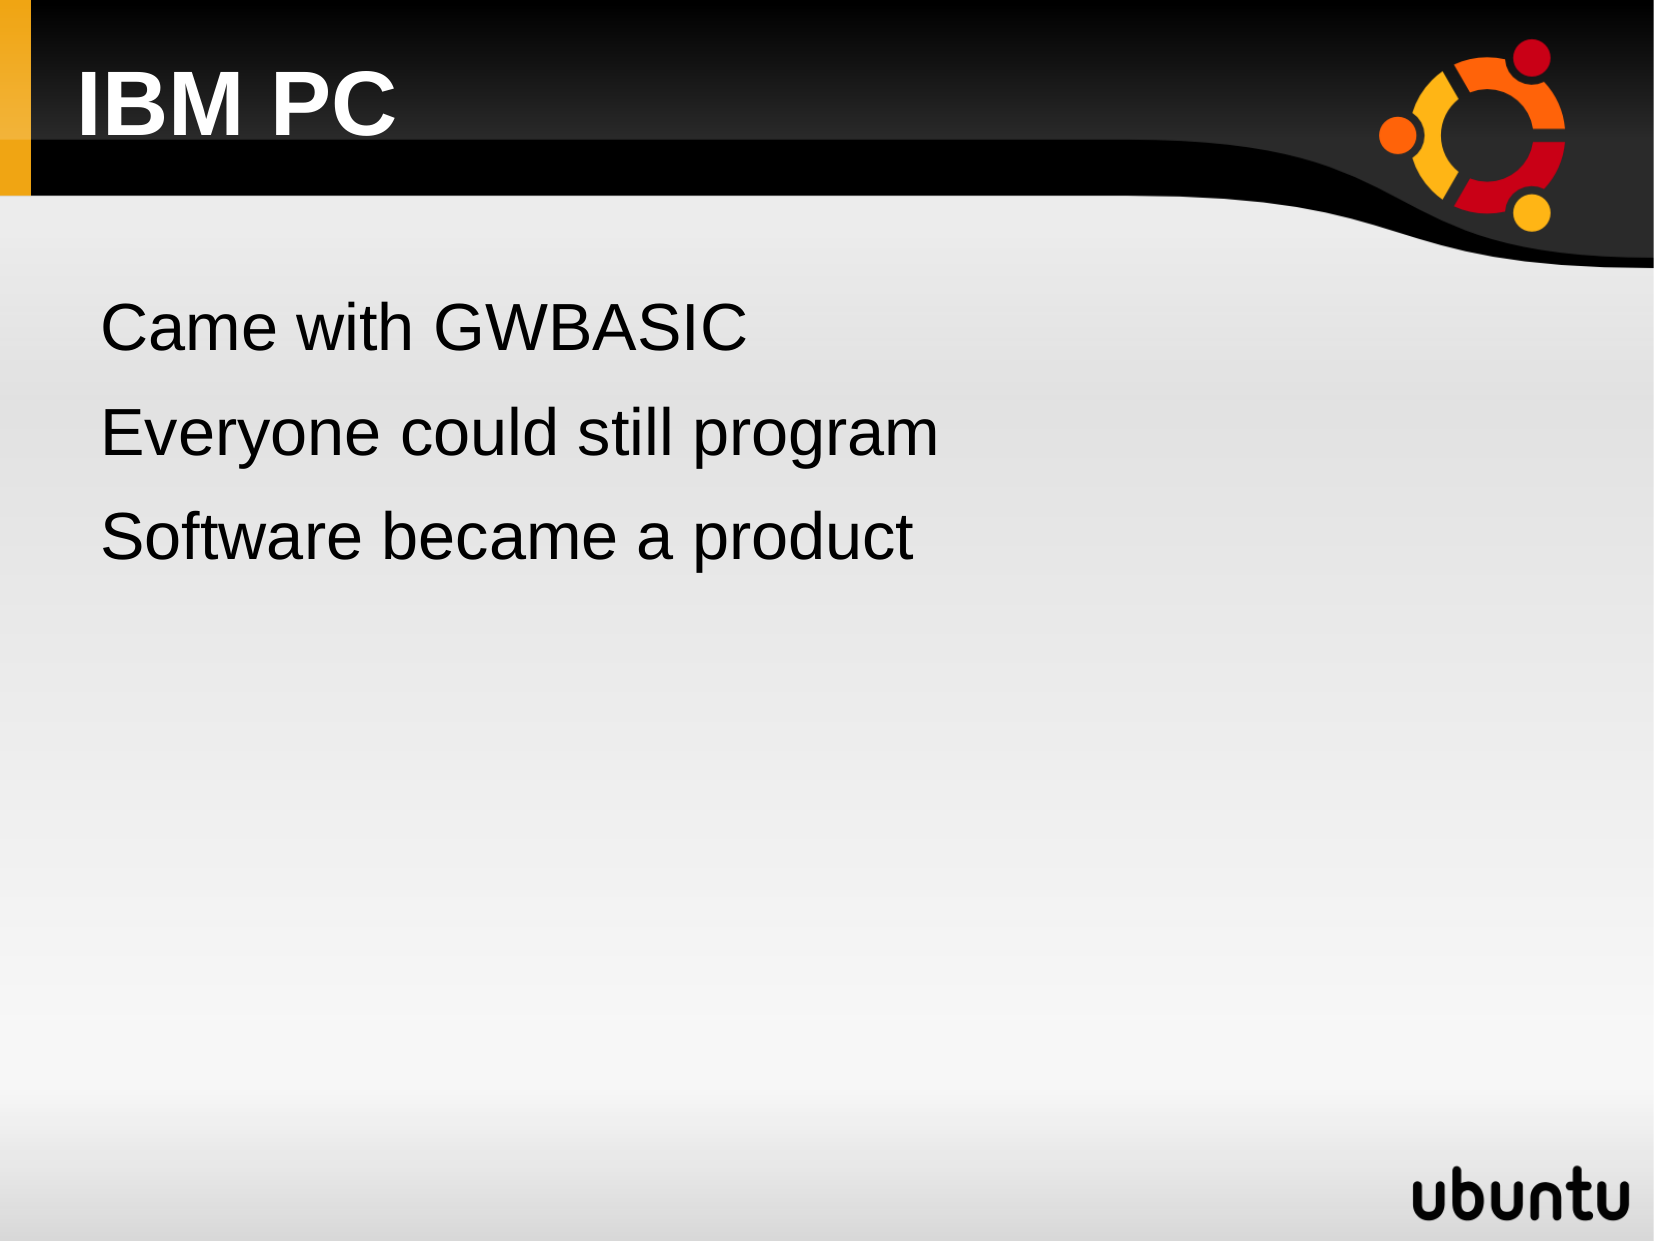

# IBM PC
Came with GWBASIC
Everyone could still program
Software became a product